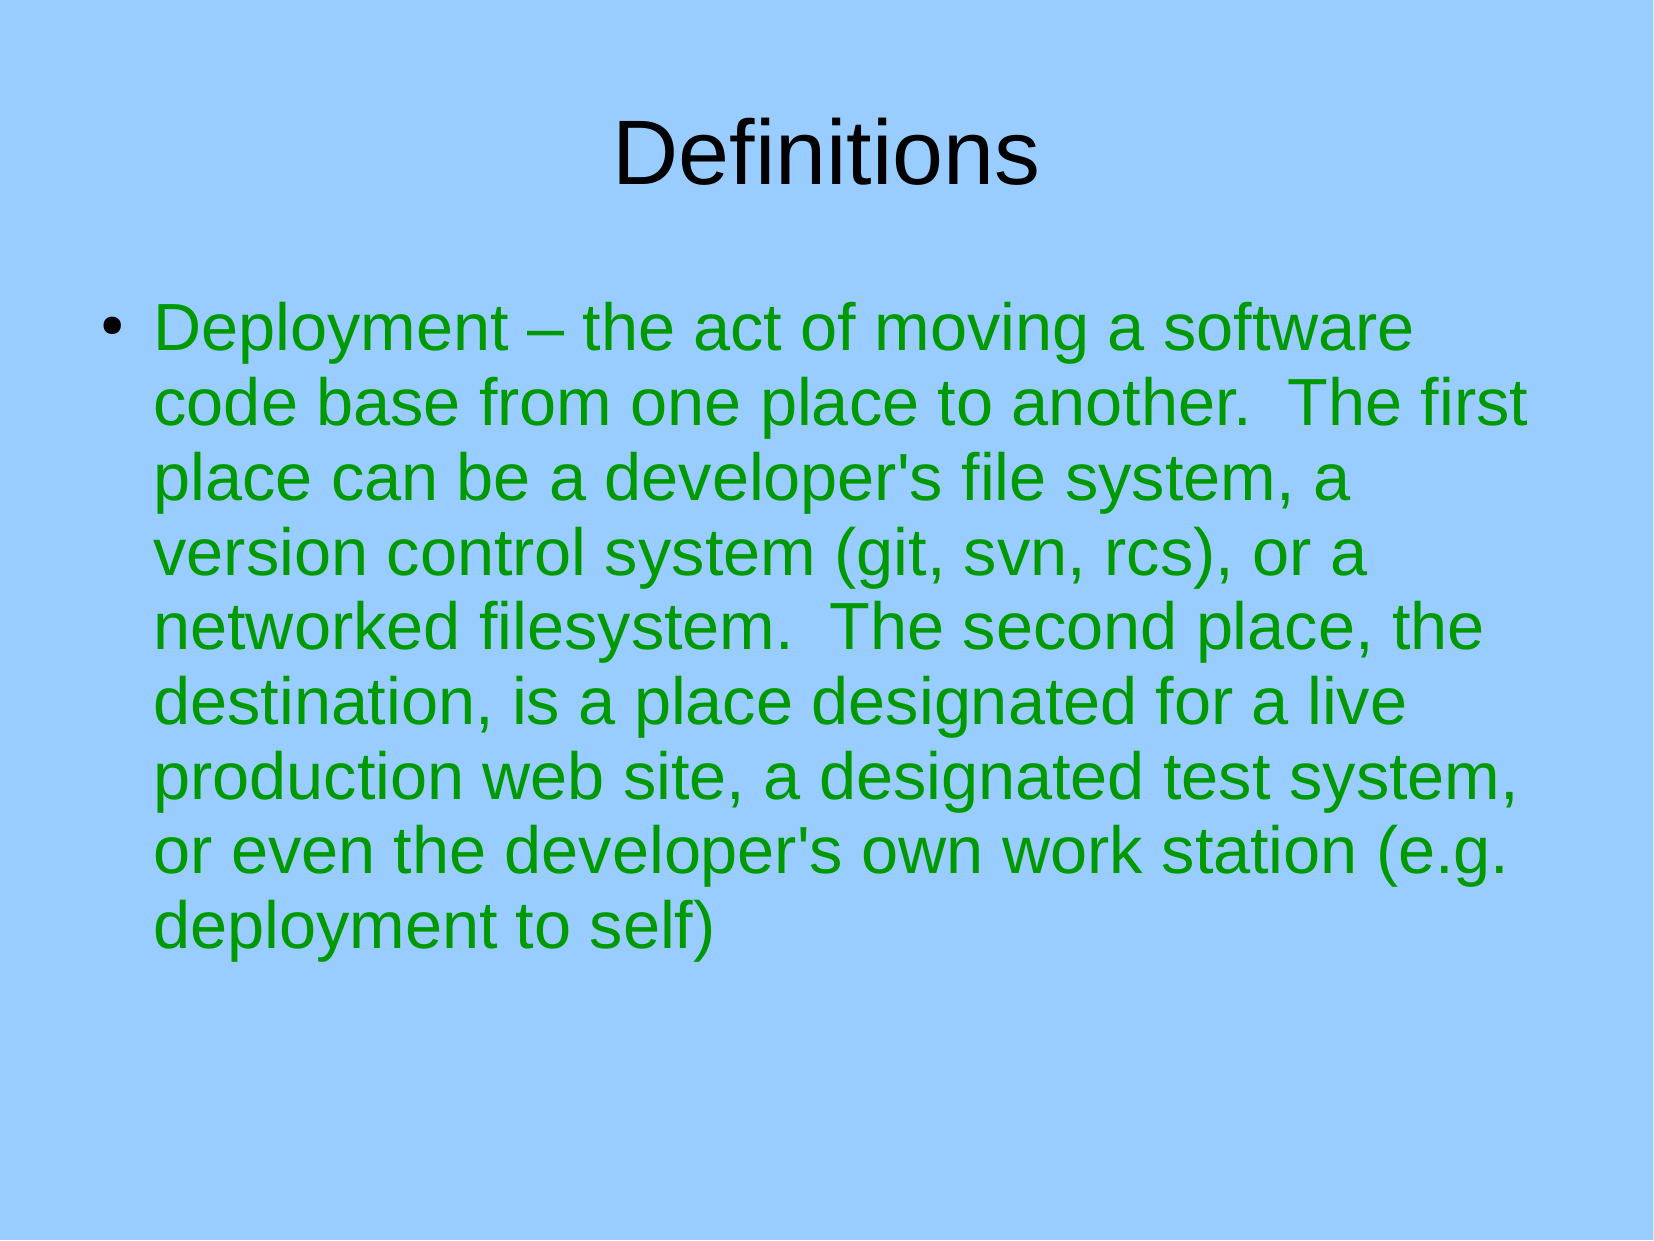

# Definitions
Deployment – the act of moving a software code base from one place to another. The first place can be a developer's file system, a version control system (git, svn, rcs), or a networked filesystem. The second place, the destination, is a place designated for a live production web site, a designated test system, or even the developer's own work station (e.g. deployment to self)